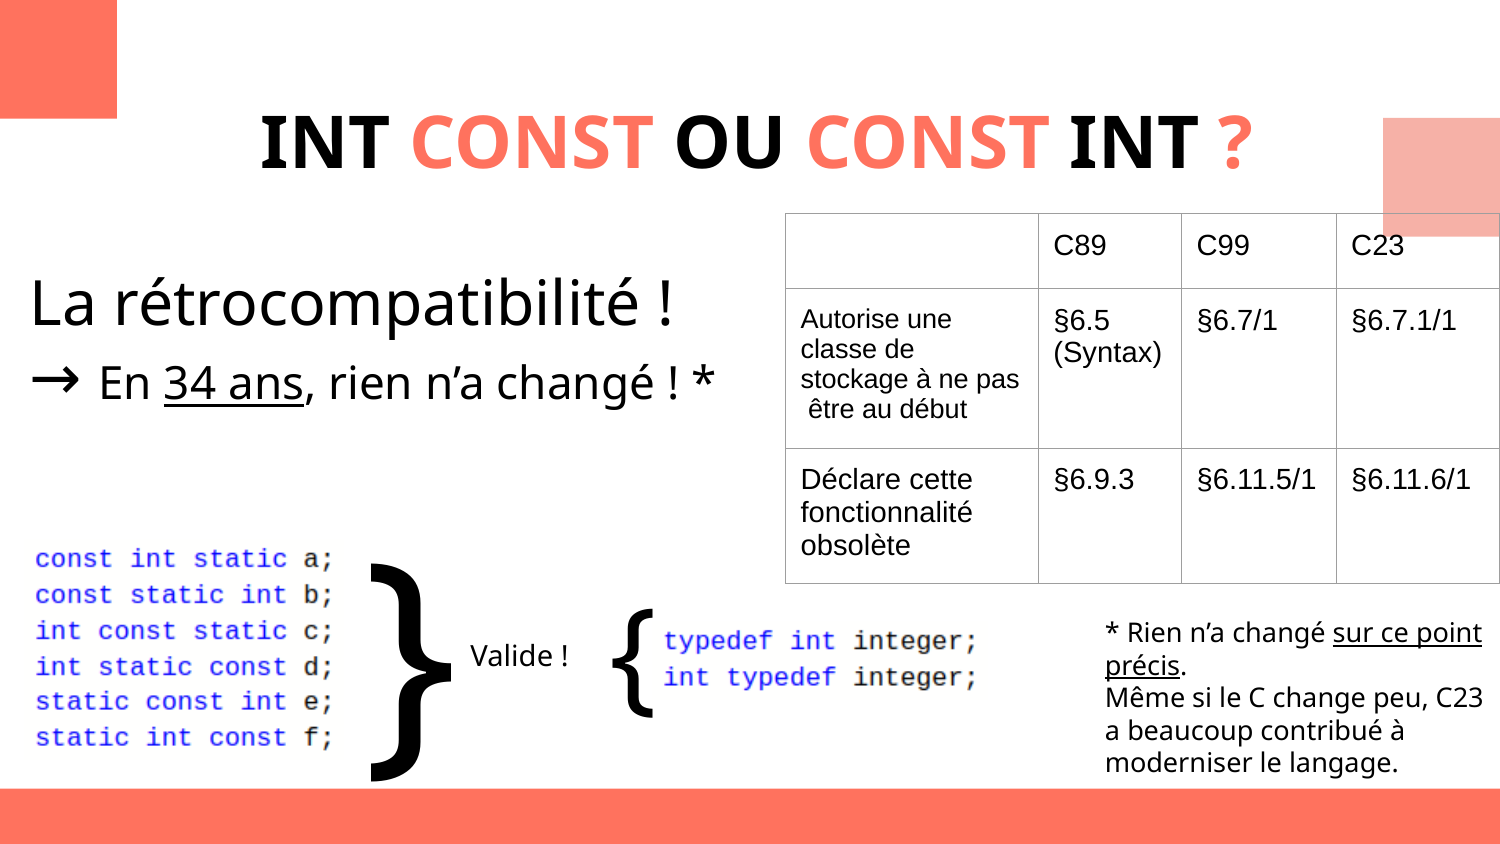

# INT CONST OU CONST INT ?
| | C89 | C99 | C23 |
| --- | --- | --- | --- |
| Autorise une classe de stockage à ne pas être au début | §6.5 (Syntax) | §6.7/1 | §6.7.1/1 |
| Déclare cette fonctionnalité obsolète | §6.9.3 | §6.11.5/1 | §6.11.6/1 |
La rétrocompatibilité !
→ En 34 ans, rien n’a changé ! *
}
{
* Rien n’a changé sur ce point précis.
Même si le C change peu, C23 a beaucoup contribué à moderniser le langage.
Valide !